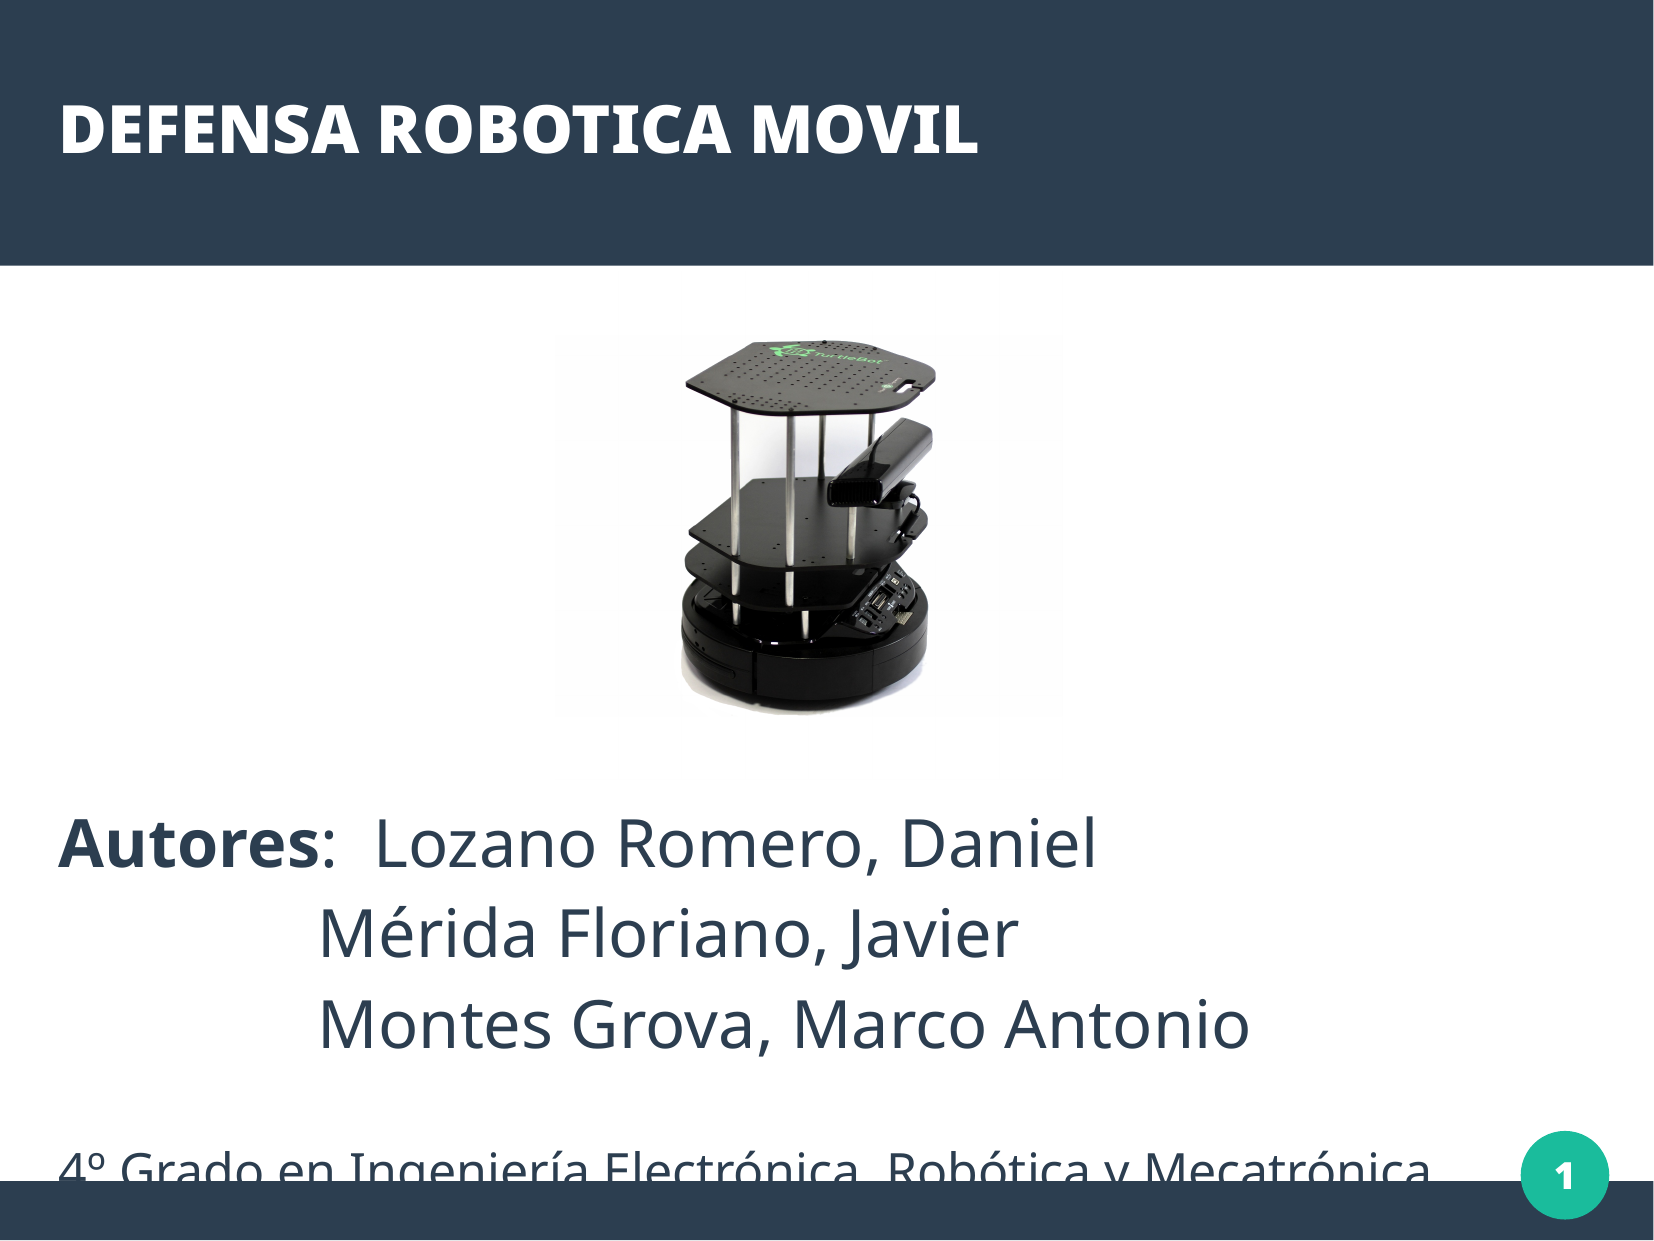

# DEFENSA ROBOTICA MOVIL
Autores: Lozano Romero, Daniel
 Mérida Floriano, Javier
 Montes Grova, Marco Antonio
4º Grado en Ingeniería Electrónica, Robótica y Mecatrónica
1